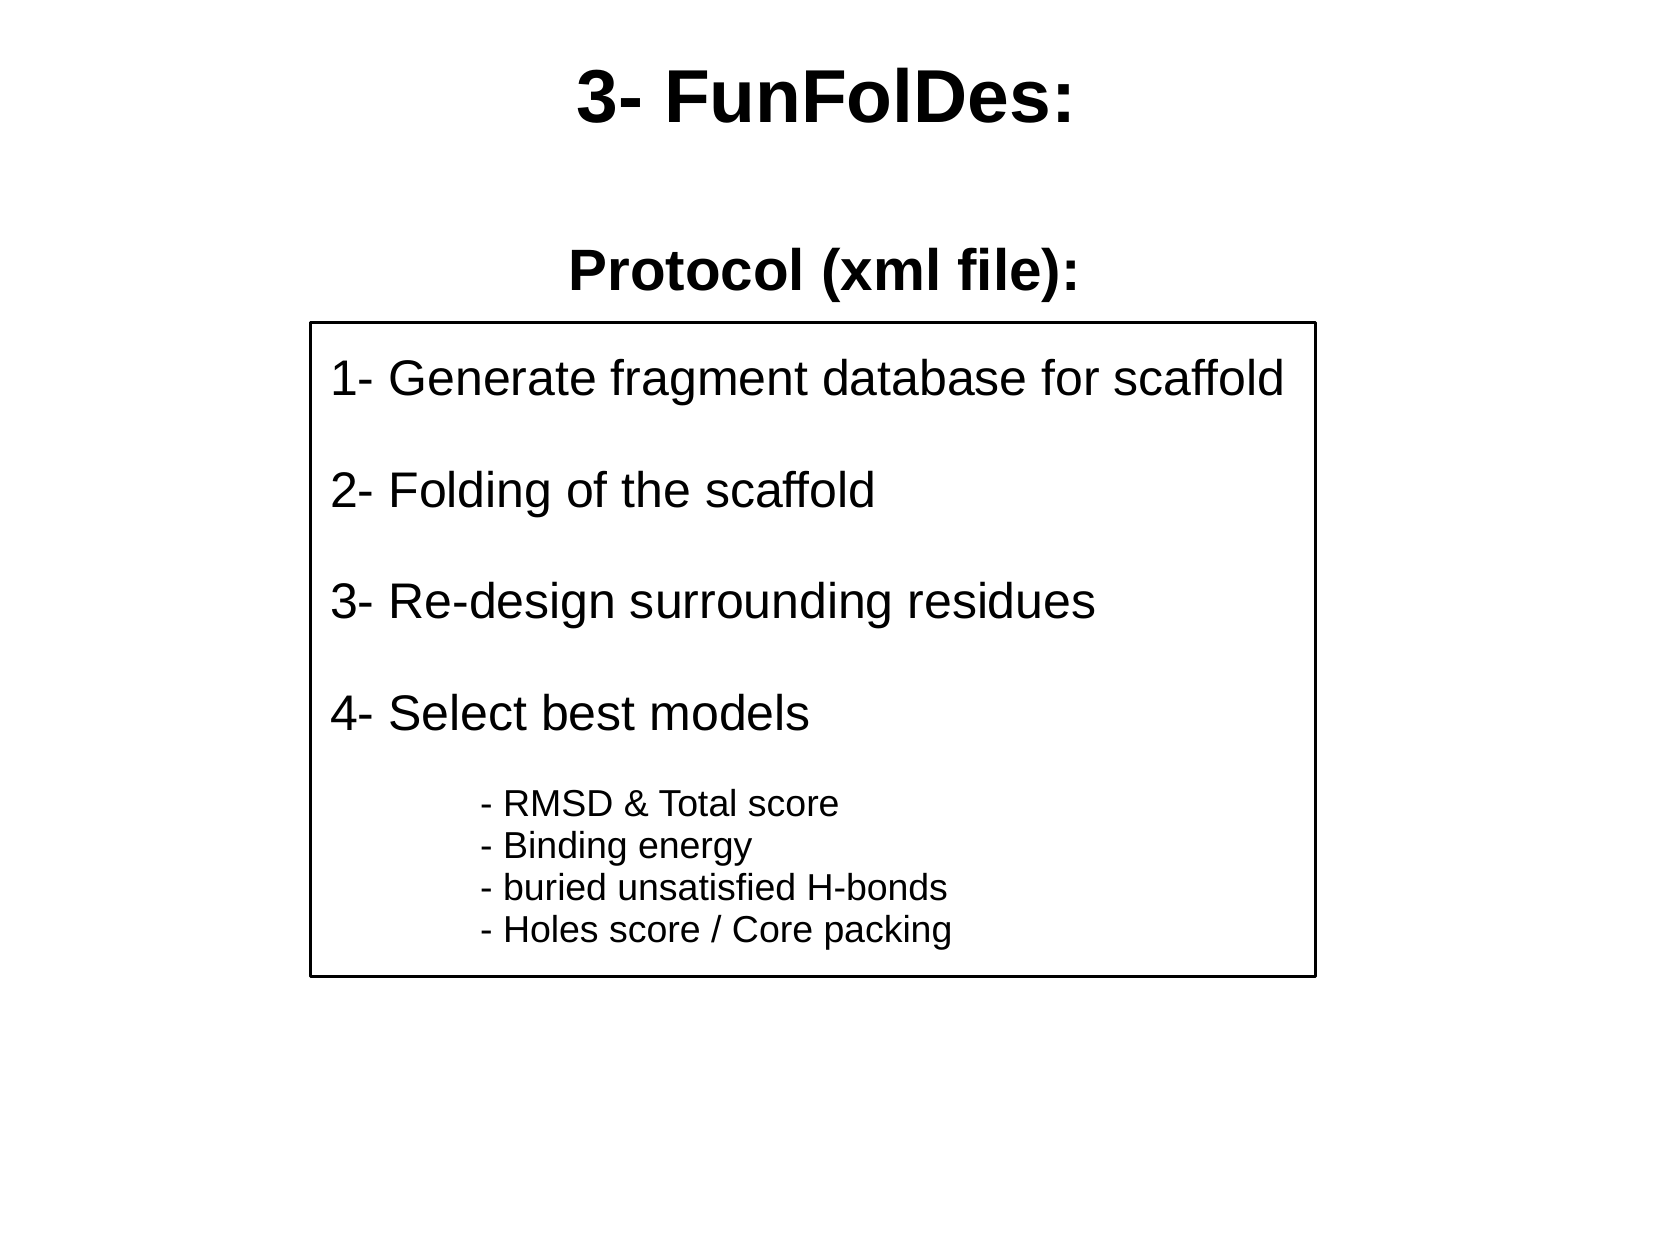

3- FunFolDes:
Protocol (xml file):
1- Generate fragment database for scaffold
2- Folding of the scaffold
3- Re-design surrounding residues
4- Select best models
		- RMSD & Total score
		- Binding energy
		- buried unsatisfied H-bonds
		- Holes score / Core packing